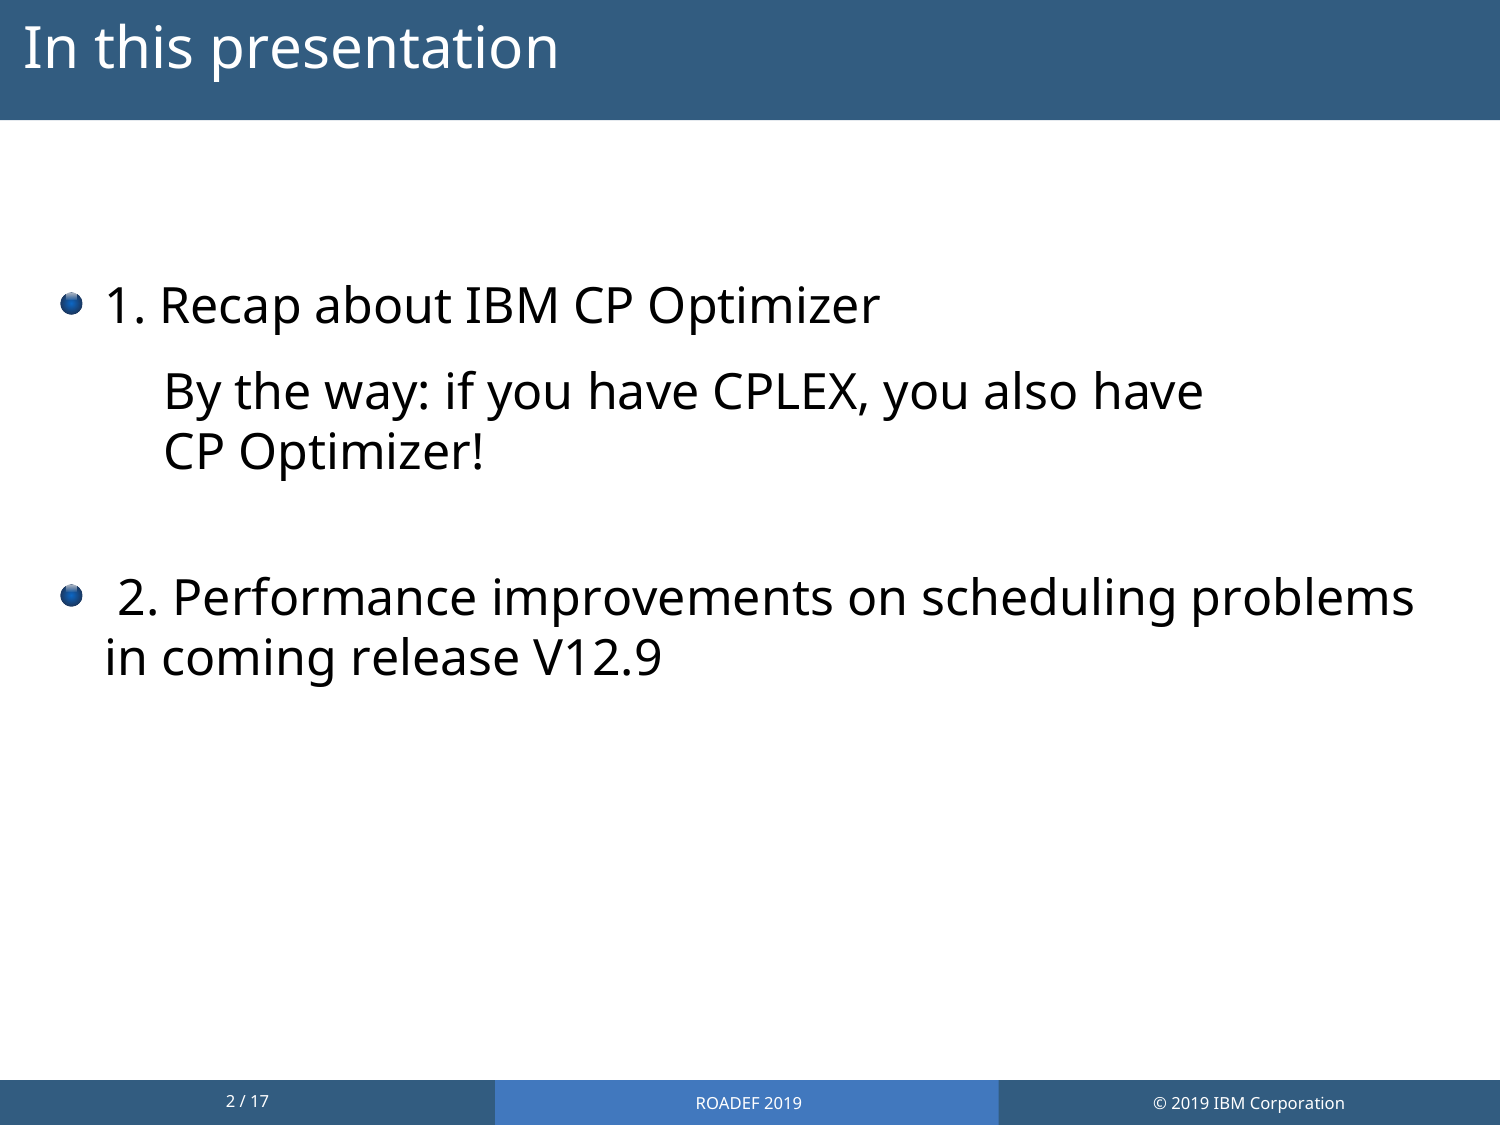

# In this presentation
1. Recap about IBM CP Optimizer
 By the way: if you have CPLEX, you also have
 CP Optimizer!
 2. Performance improvements on scheduling problems in coming release V12.9